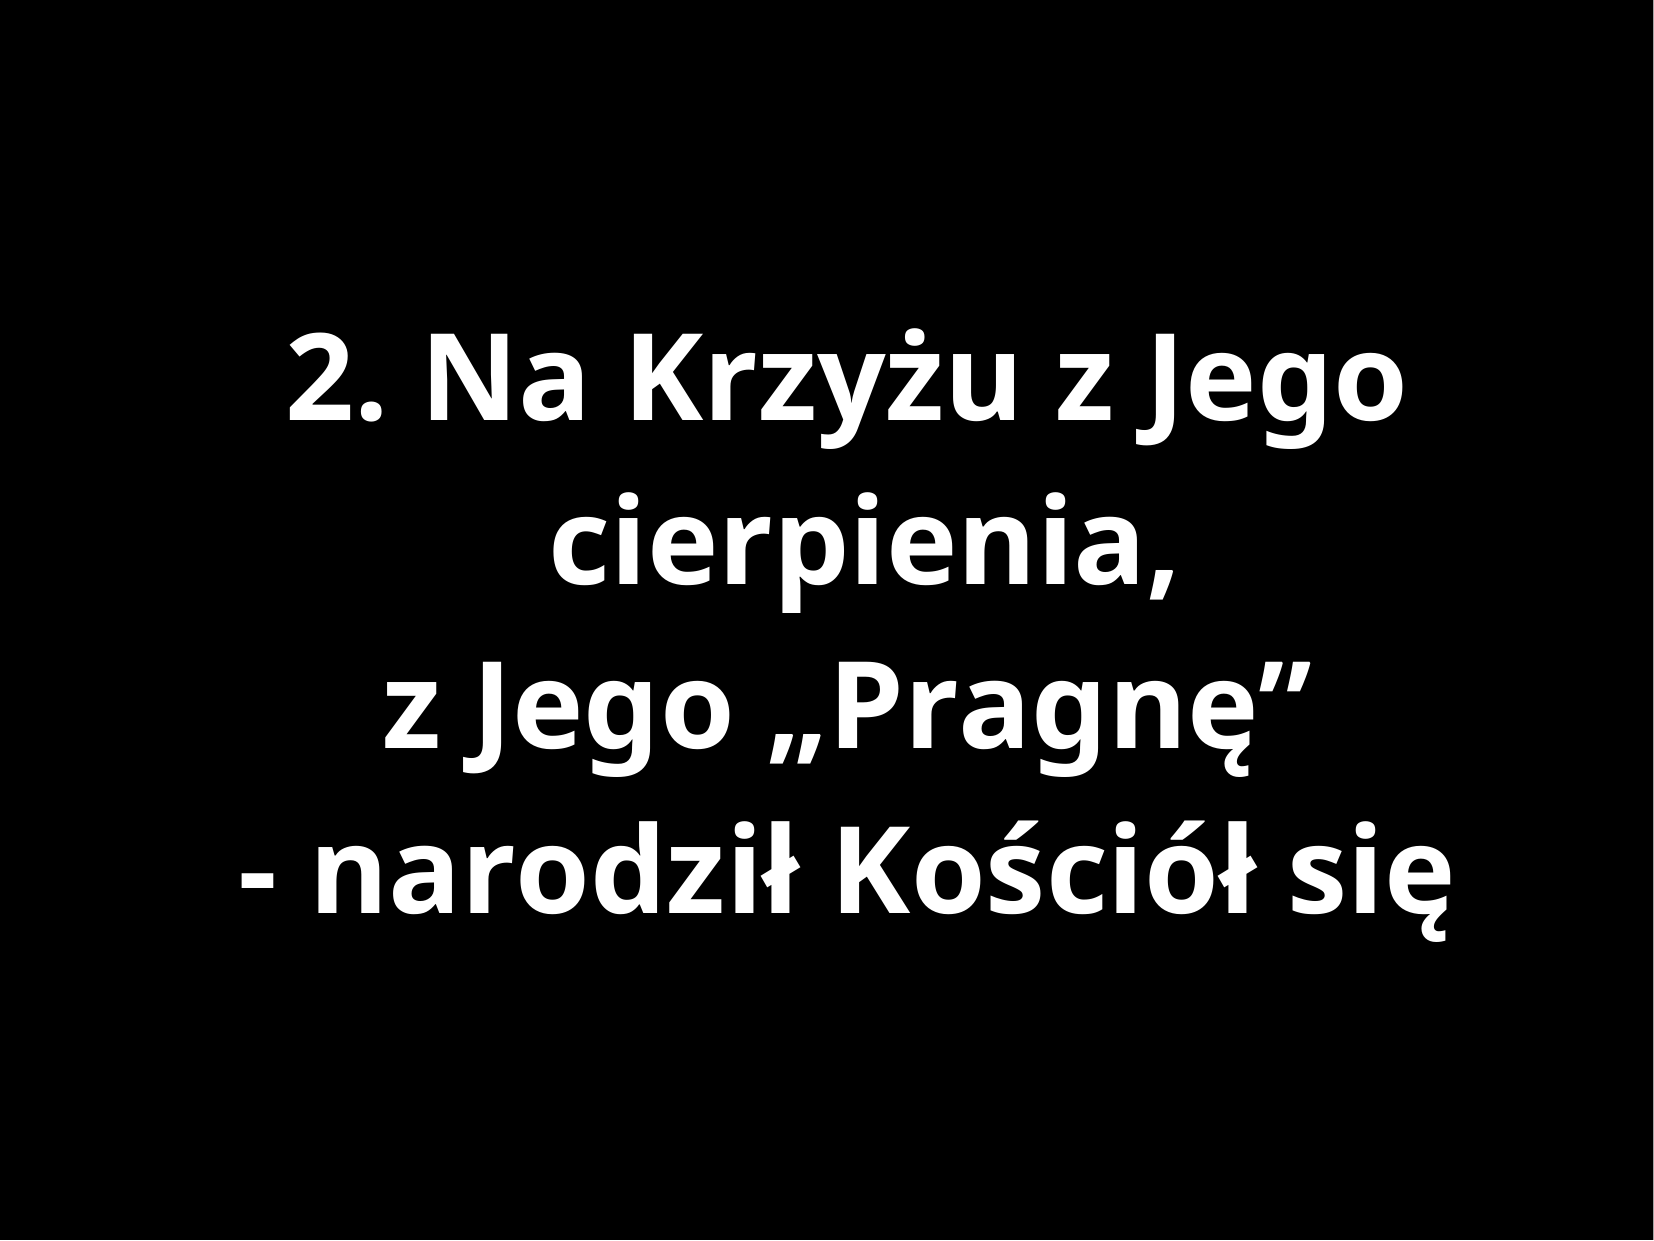

# 2. Na Krzyżu z Jego cierpienia,
z Jego „Pragnę”
- narodził Kościół się